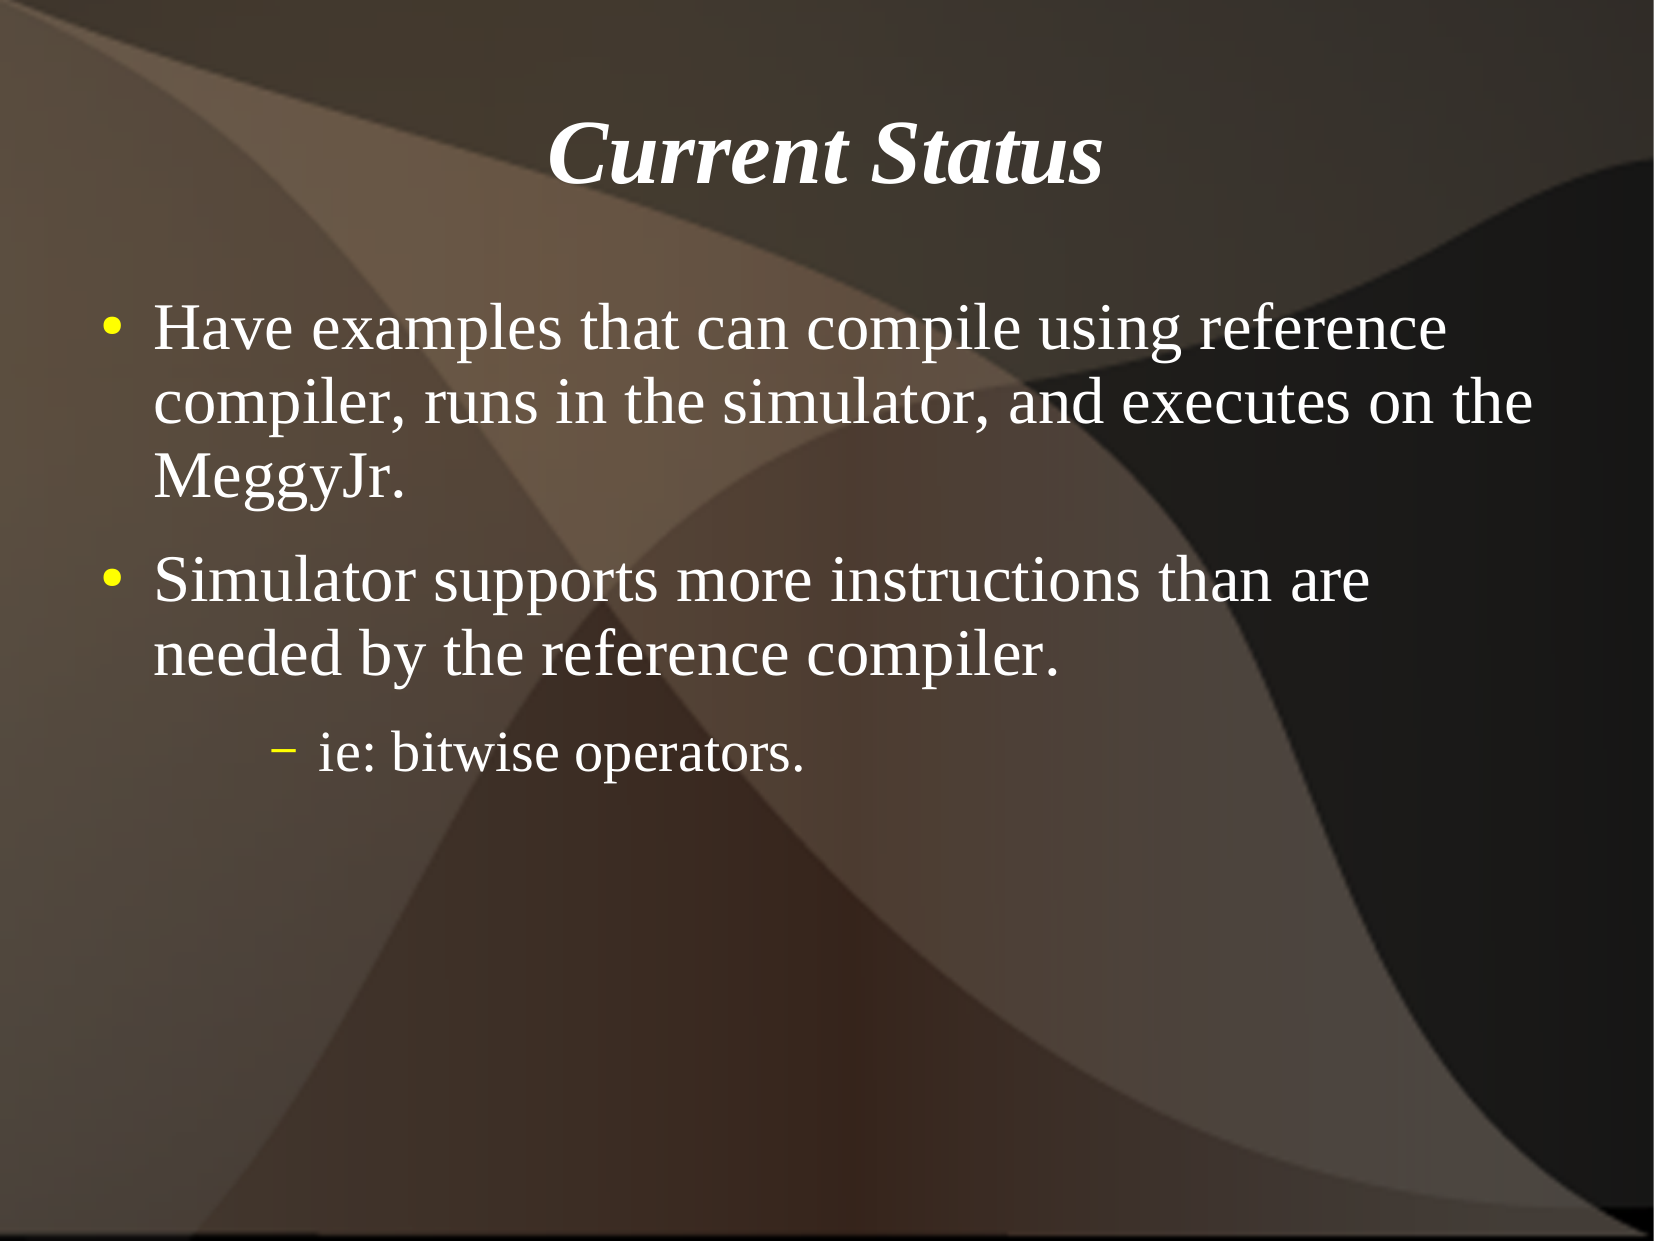

# Current Status
Have examples that can compile using reference compiler, runs in the simulator, and executes on the MeggyJr.
Simulator supports more instructions than are needed by the reference compiler.
ie: bitwise operators.